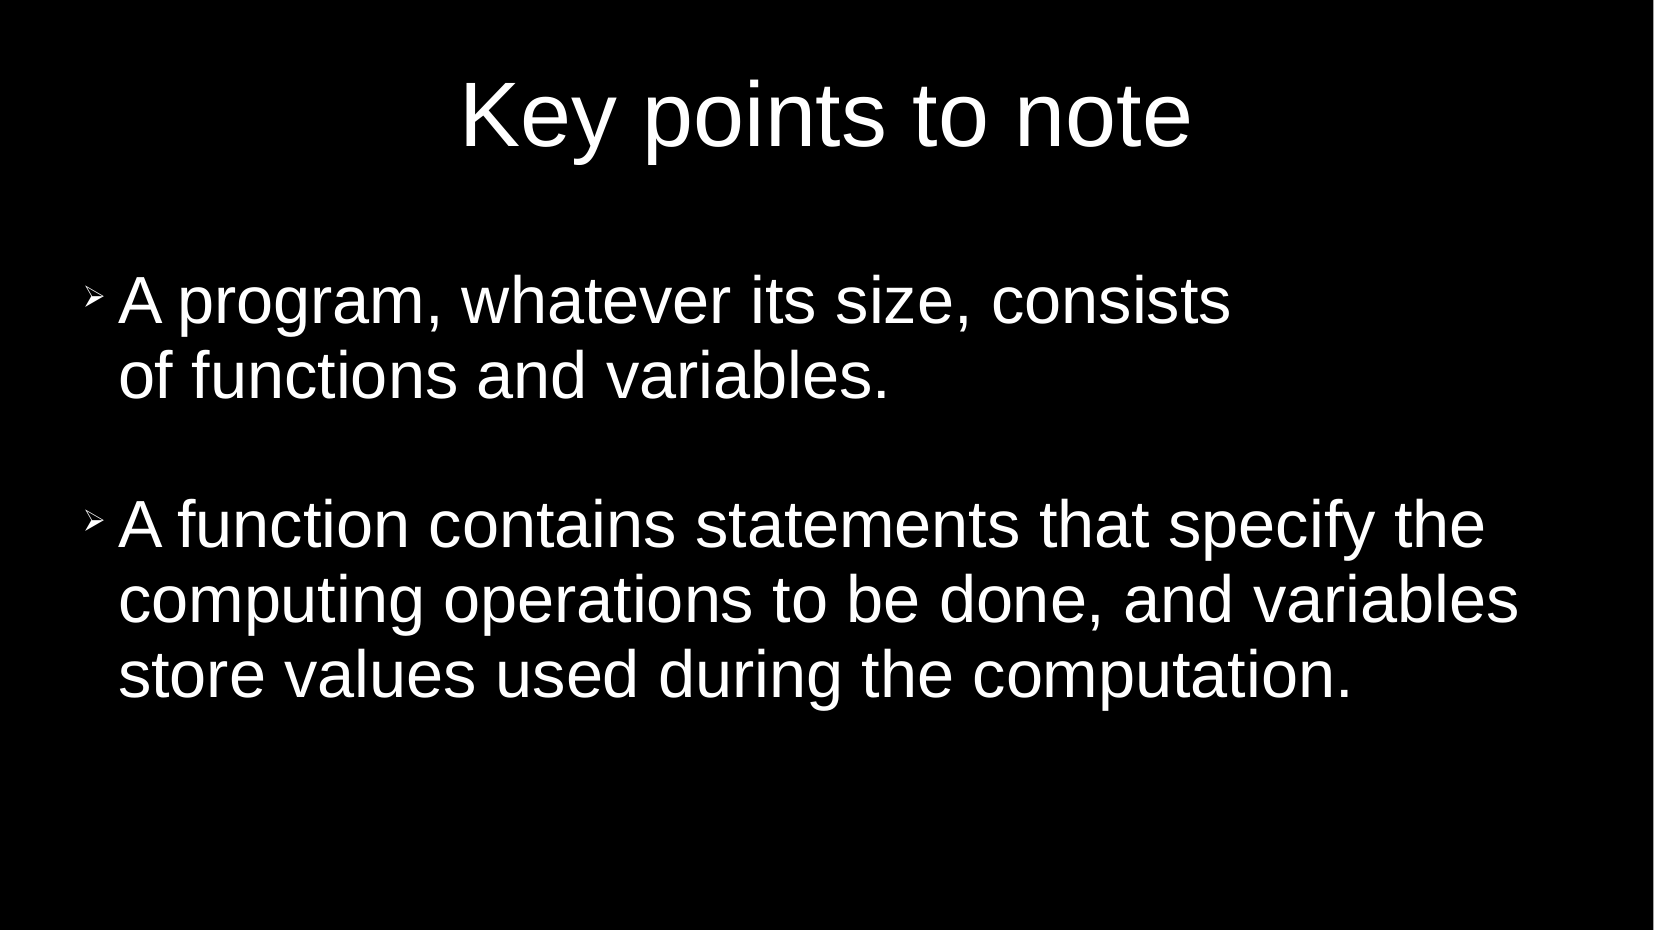

# Key points to note
A program, whatever its size, consists
of functions and variables.
A function contains statements that specify the computing operations to be done, and variables store values used during the computation.